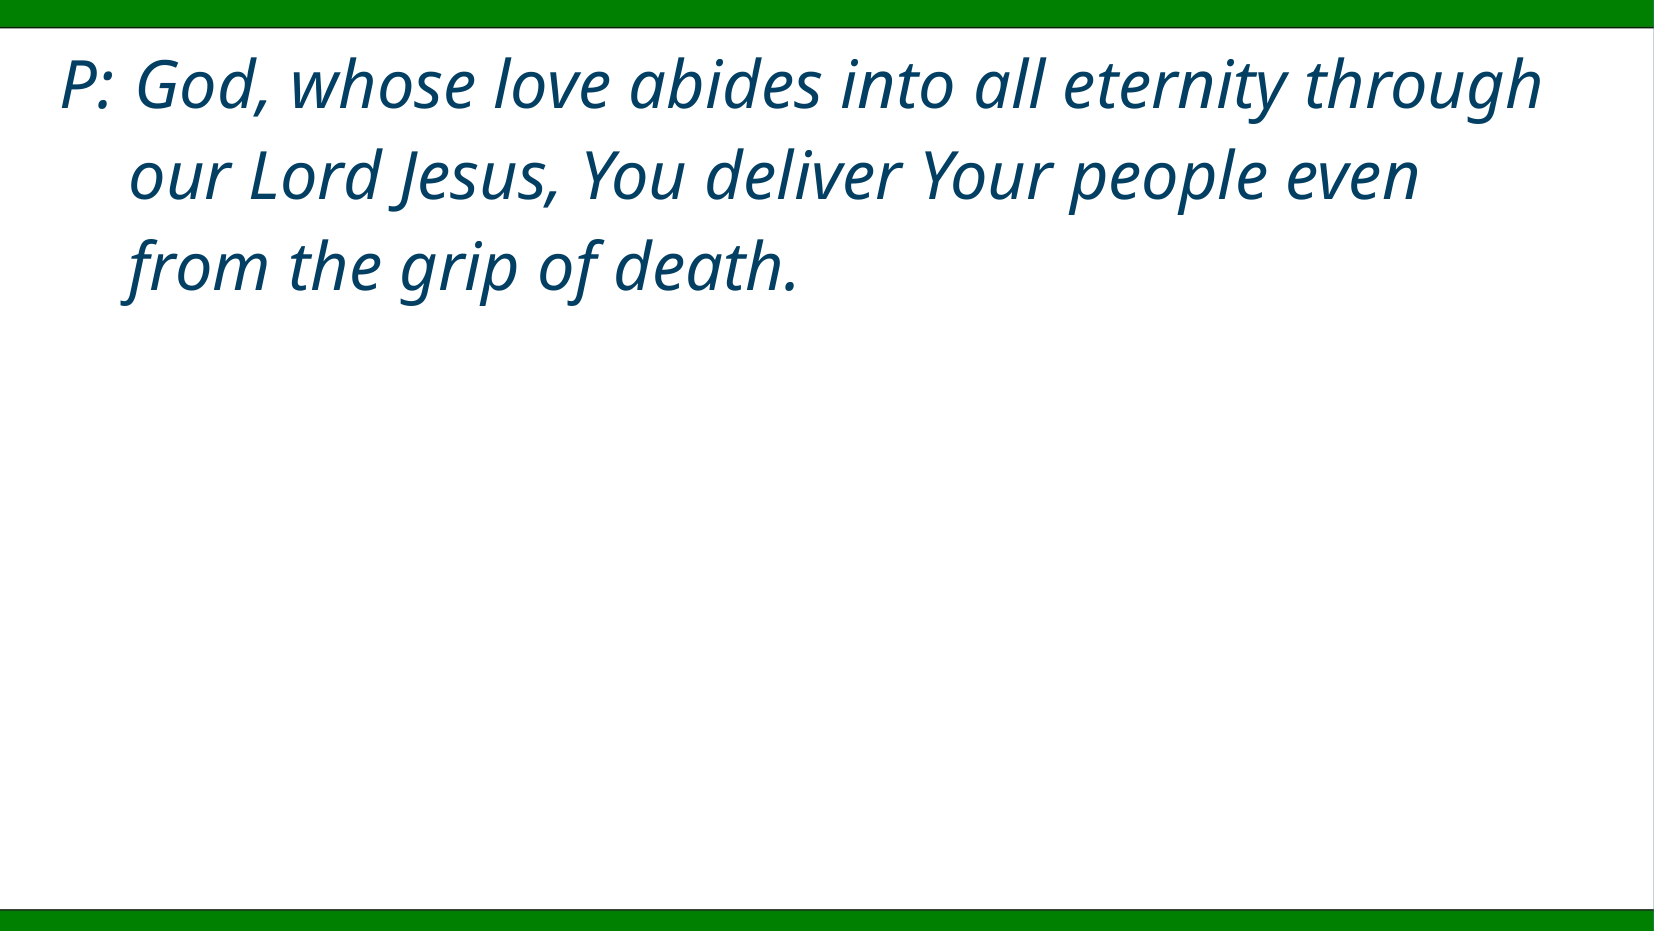

P:	God, whose love abides into all eternity through
 our Lord Jesus, You deliver Your people even
 from the grip of death.